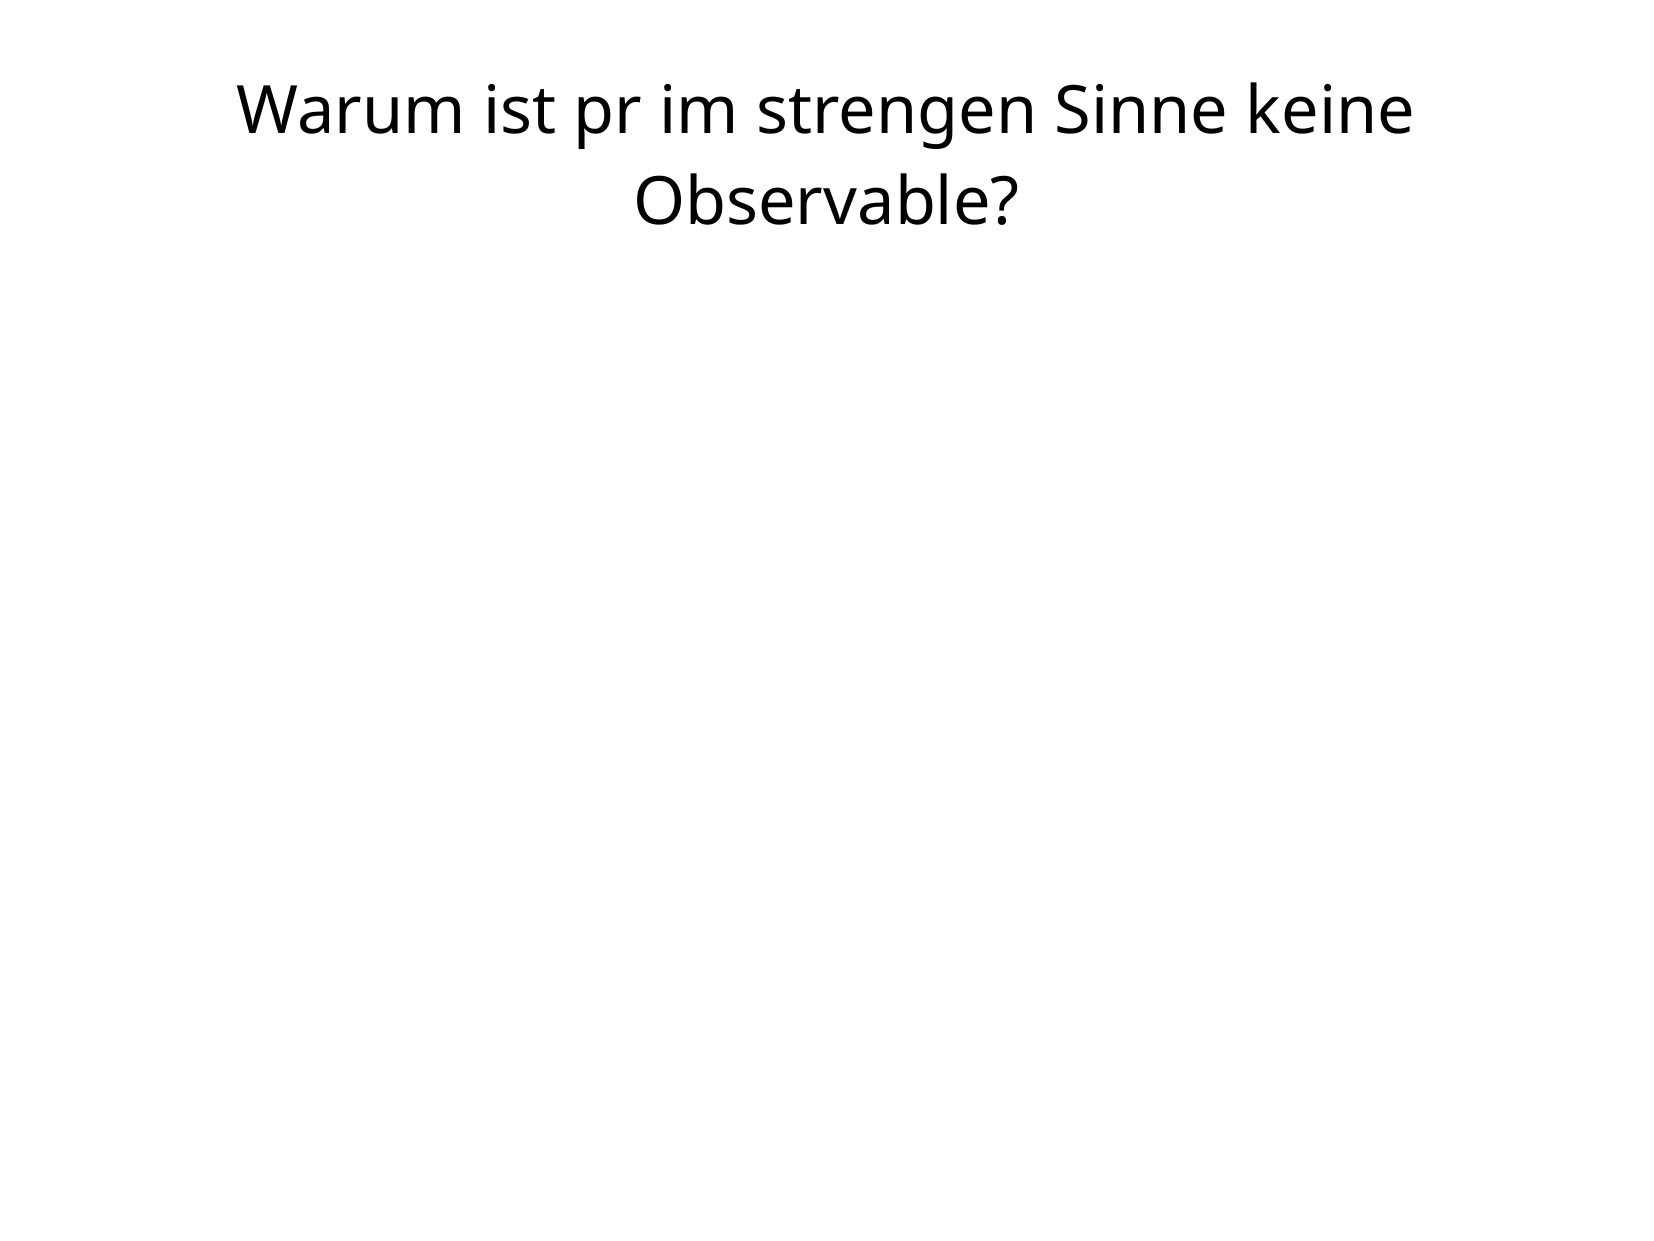

# Warum ist pr im strengen Sinne keine Observable?